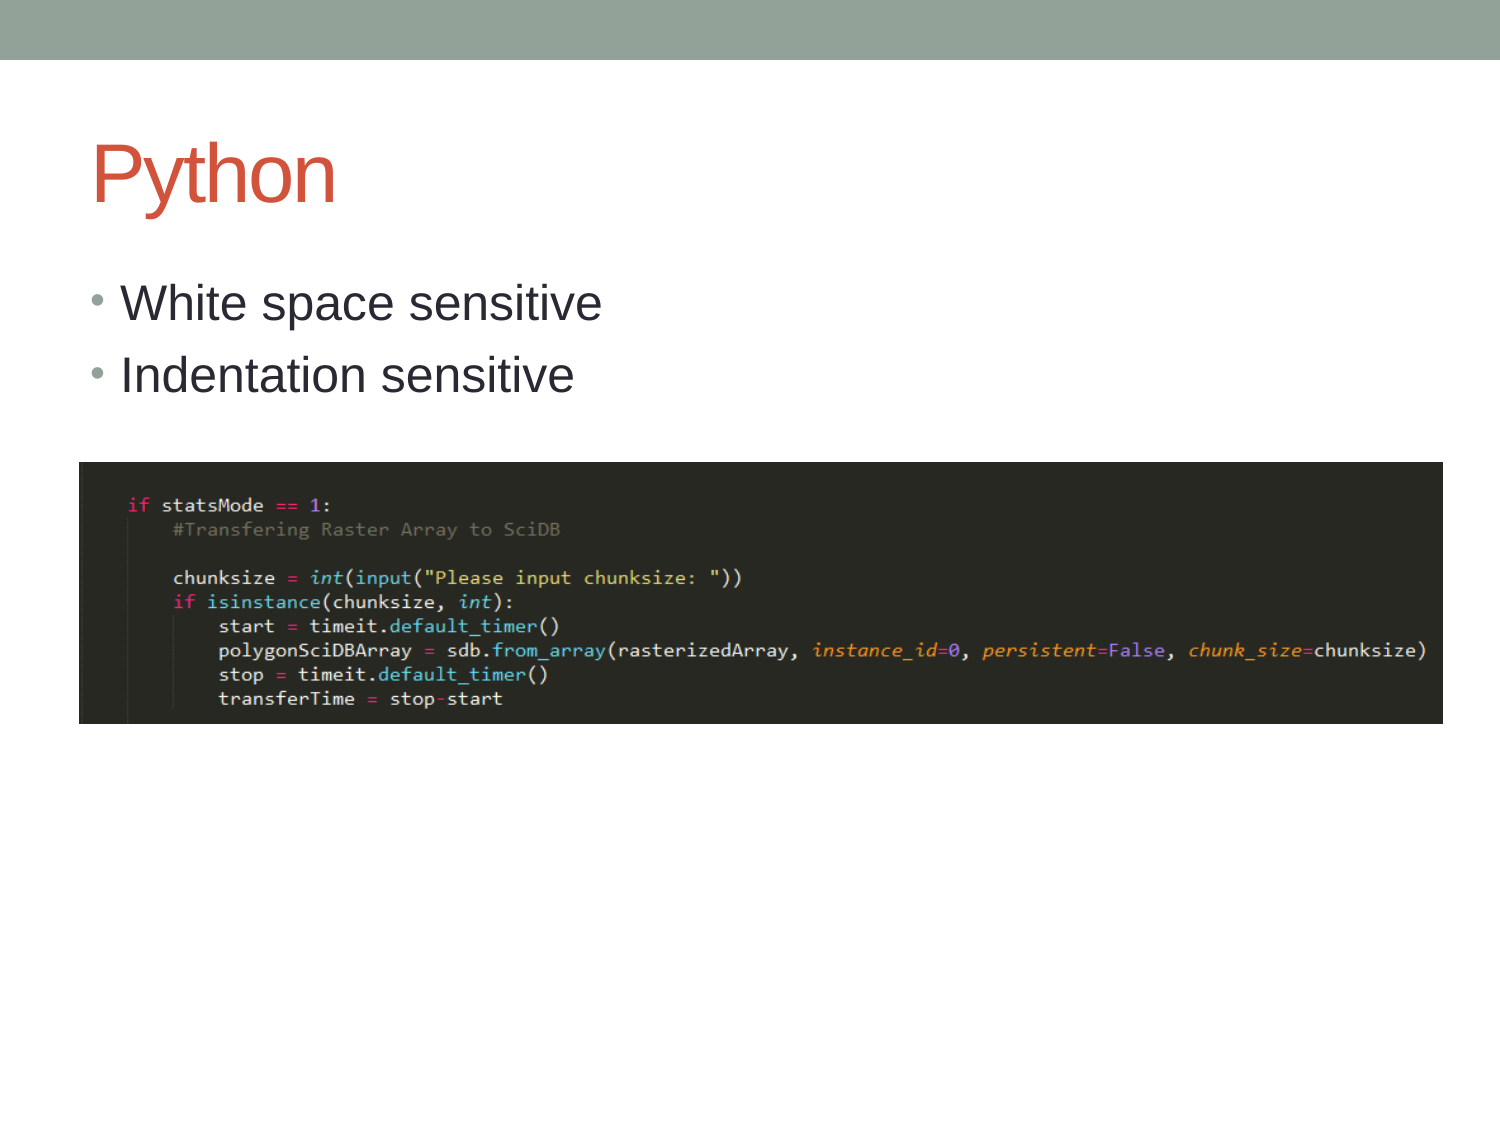

# Python
White space sensitive
Indentation sensitive